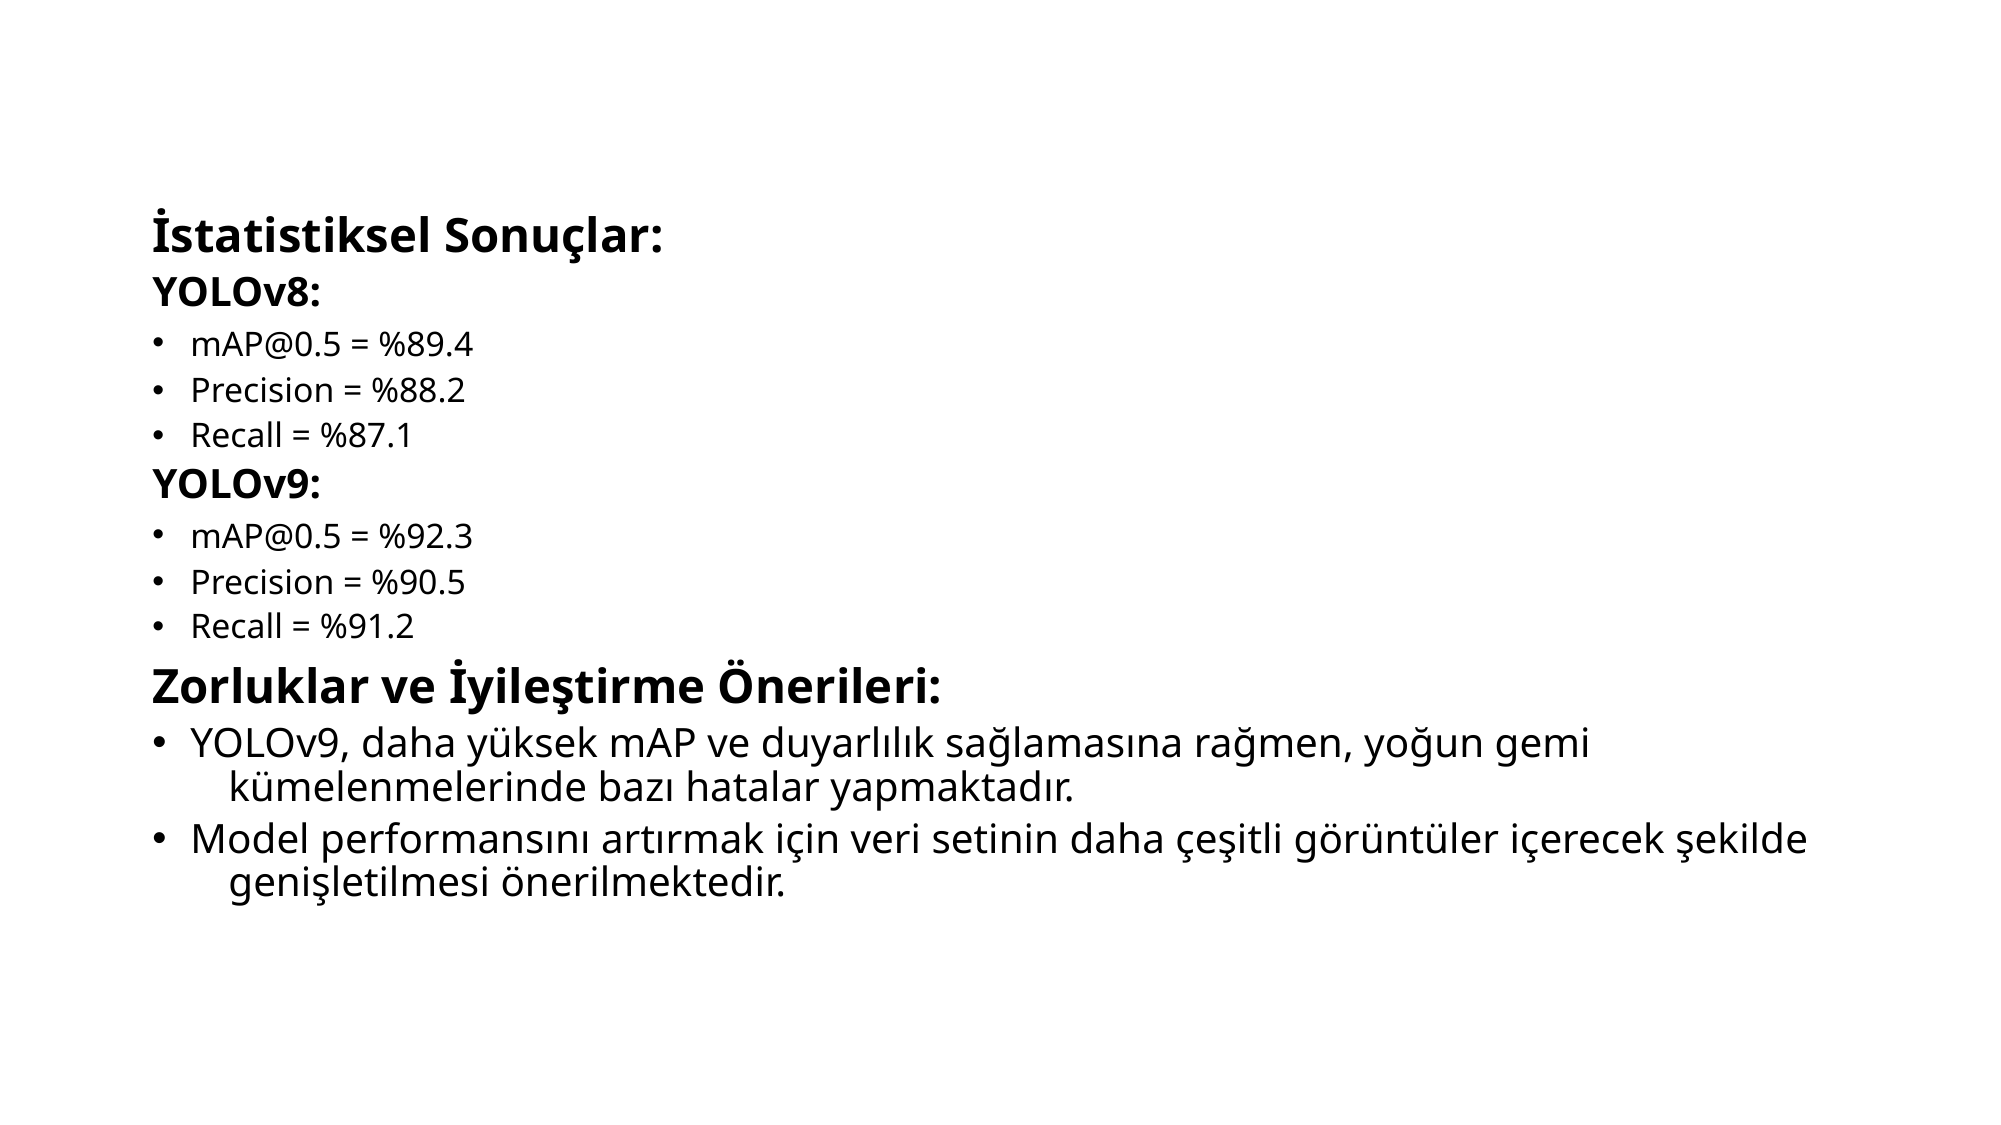

# İstatistiksel Sonuçlar:
YOLOv8:
mAP@0.5 = %89.4
Precision = %88.2
Recall = %87.1
YOLOv9:
mAP@0.5 = %92.3
Precision = %90.5
Recall = %91.2
Zorluklar ve İyileştirme Önerileri:
YOLOv9, daha yüksek mAP ve duyarlılık sağlamasına rağmen, yoğun gemi kümelenmelerinde bazı hatalar yapmaktadır.
Model performansını artırmak için veri setinin daha çeşitli görüntüler içerecek şekilde genişletilmesi önerilmektedir.